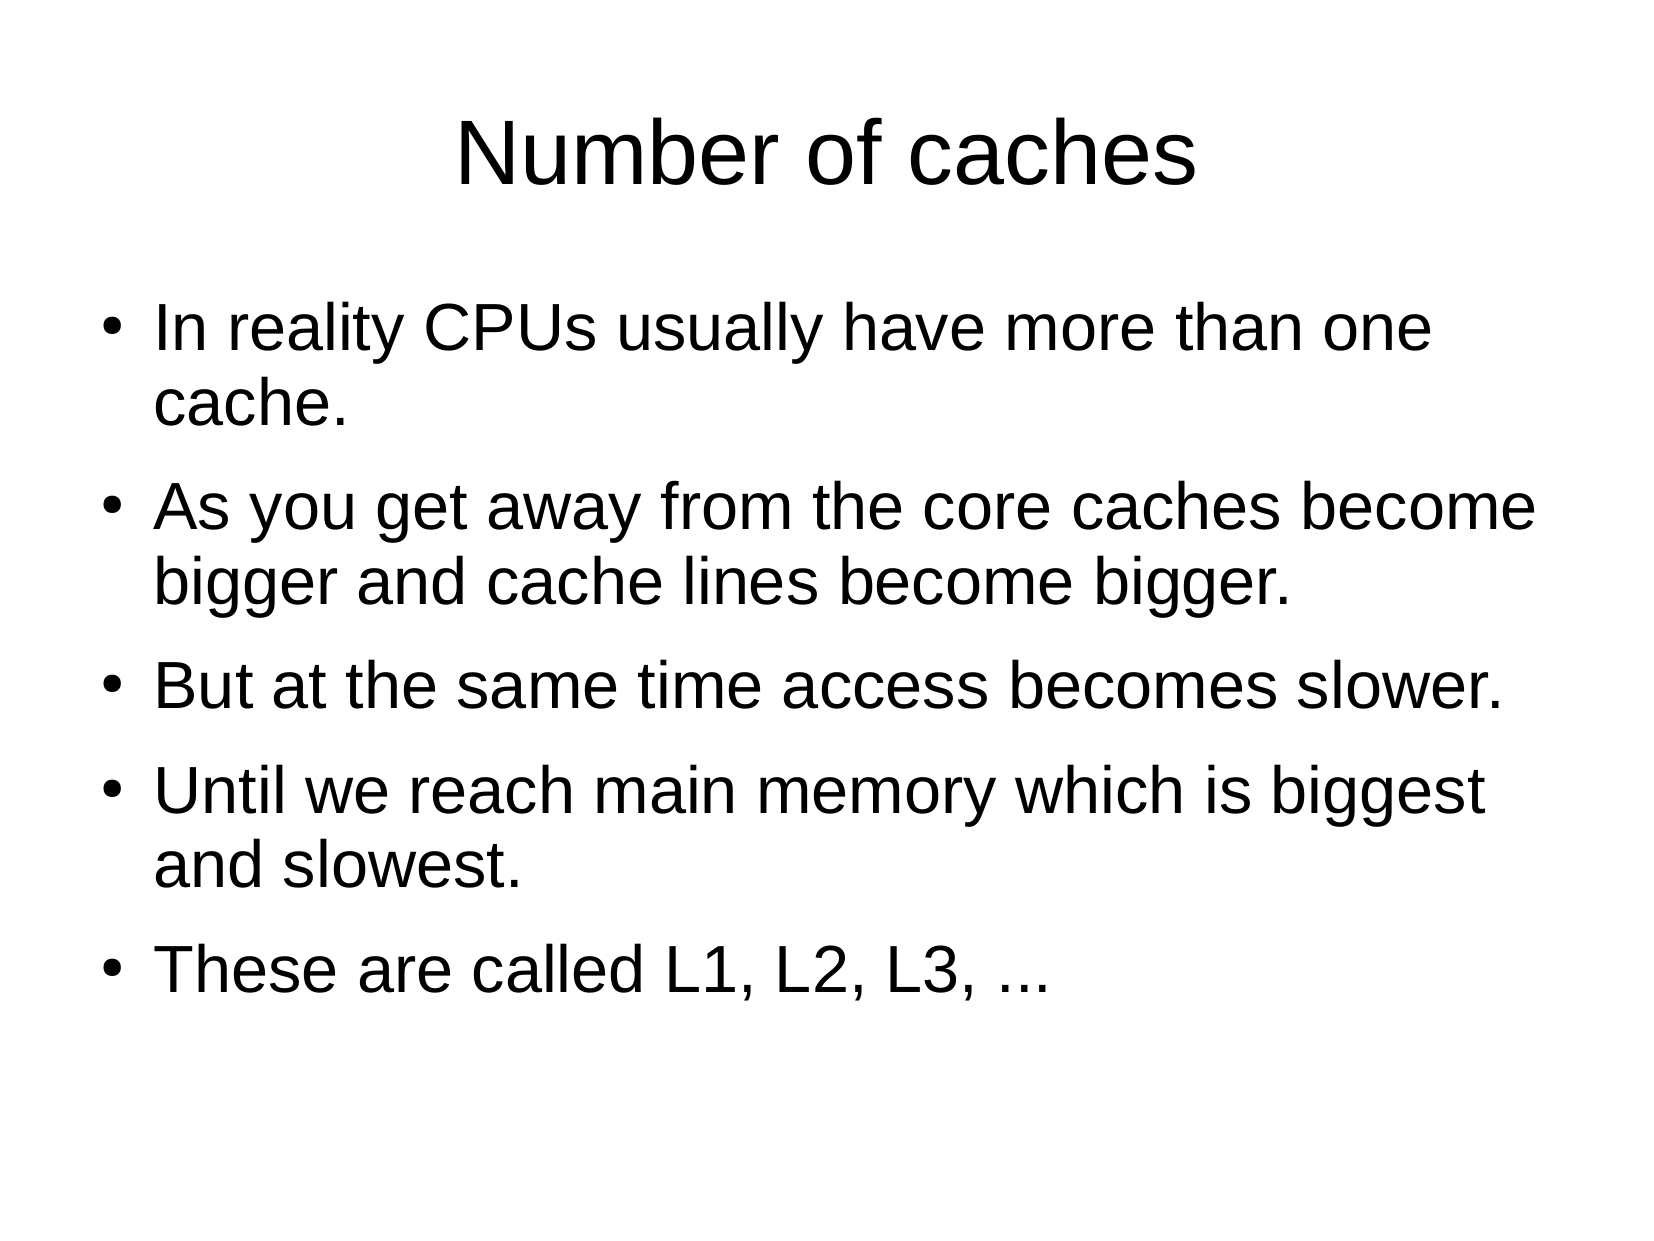

# Number of caches
In reality CPUs usually have more than one cache.
As you get away from the core caches become bigger and cache lines become bigger.
But at the same time access becomes slower.
Until we reach main memory which is biggest and slowest.
These are called L1, L2, L3, ...